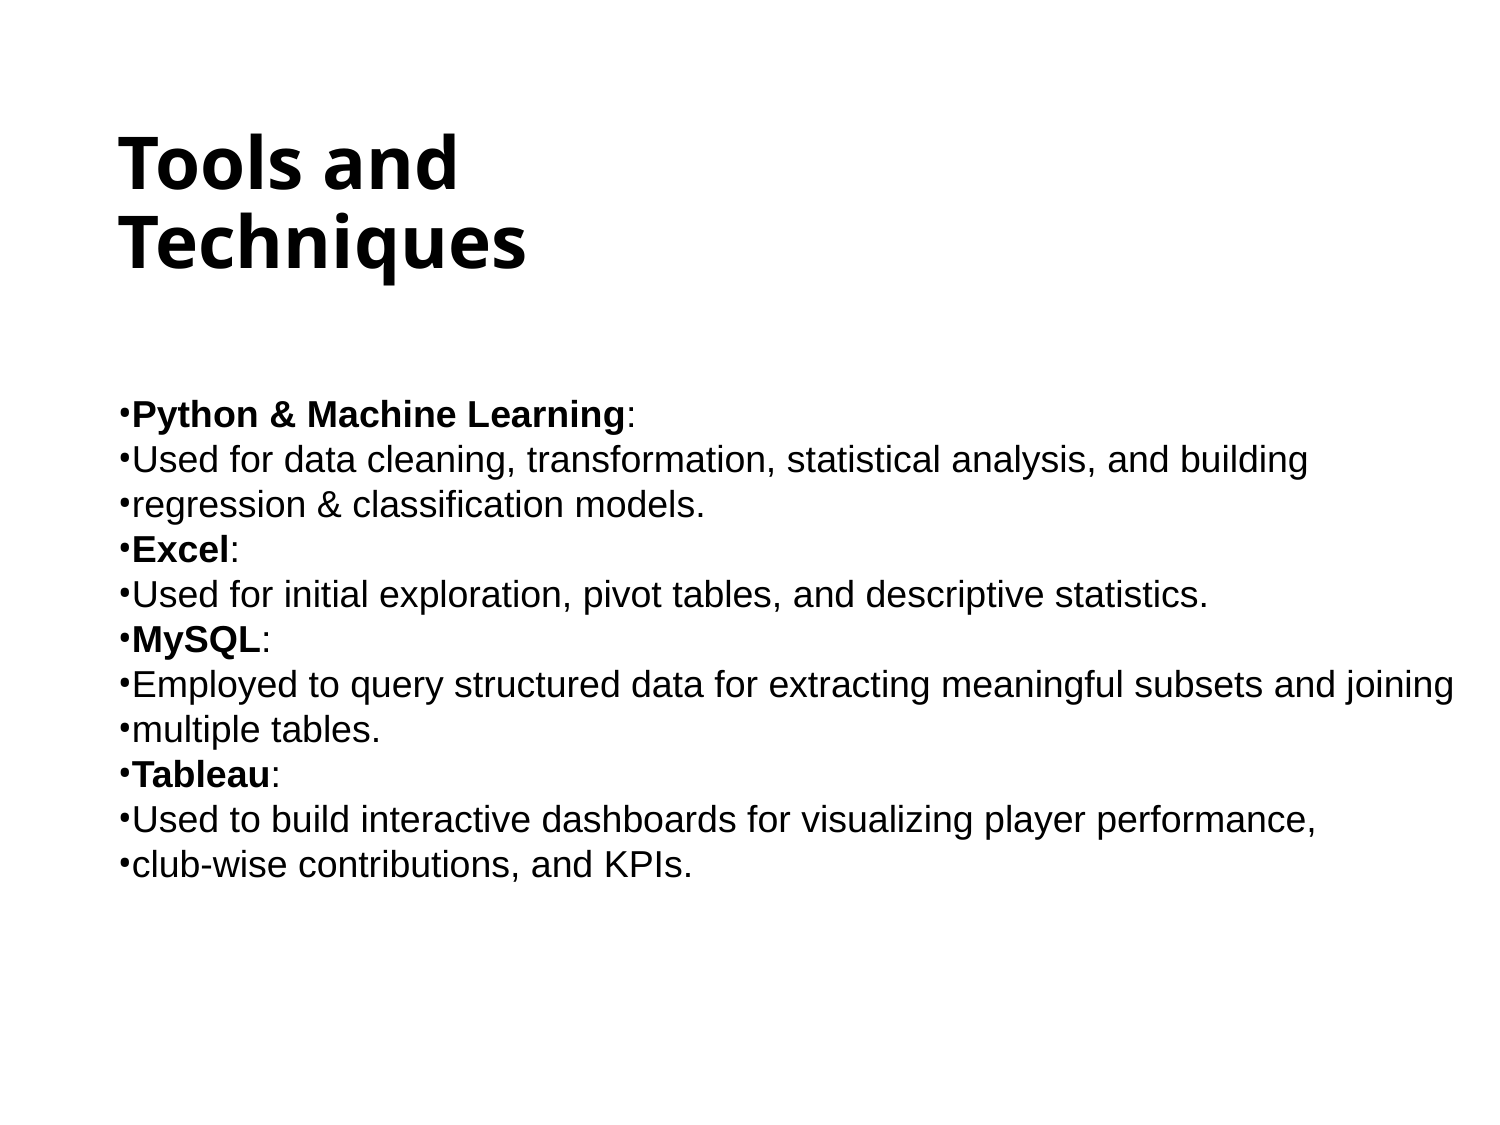

# Tools and Techniques
Python & Machine Learning:
Used for data cleaning, transformation, statistical analysis, and building
regression & classification models.
Excel:
Used for initial exploration, pivot tables, and descriptive statistics.
MySQL:
Employed to query structured data for extracting meaningful subsets and joining
multiple tables.
Tableau:
Used to build interactive dashboards for visualizing player performance,
club-wise contributions, and KPIs.